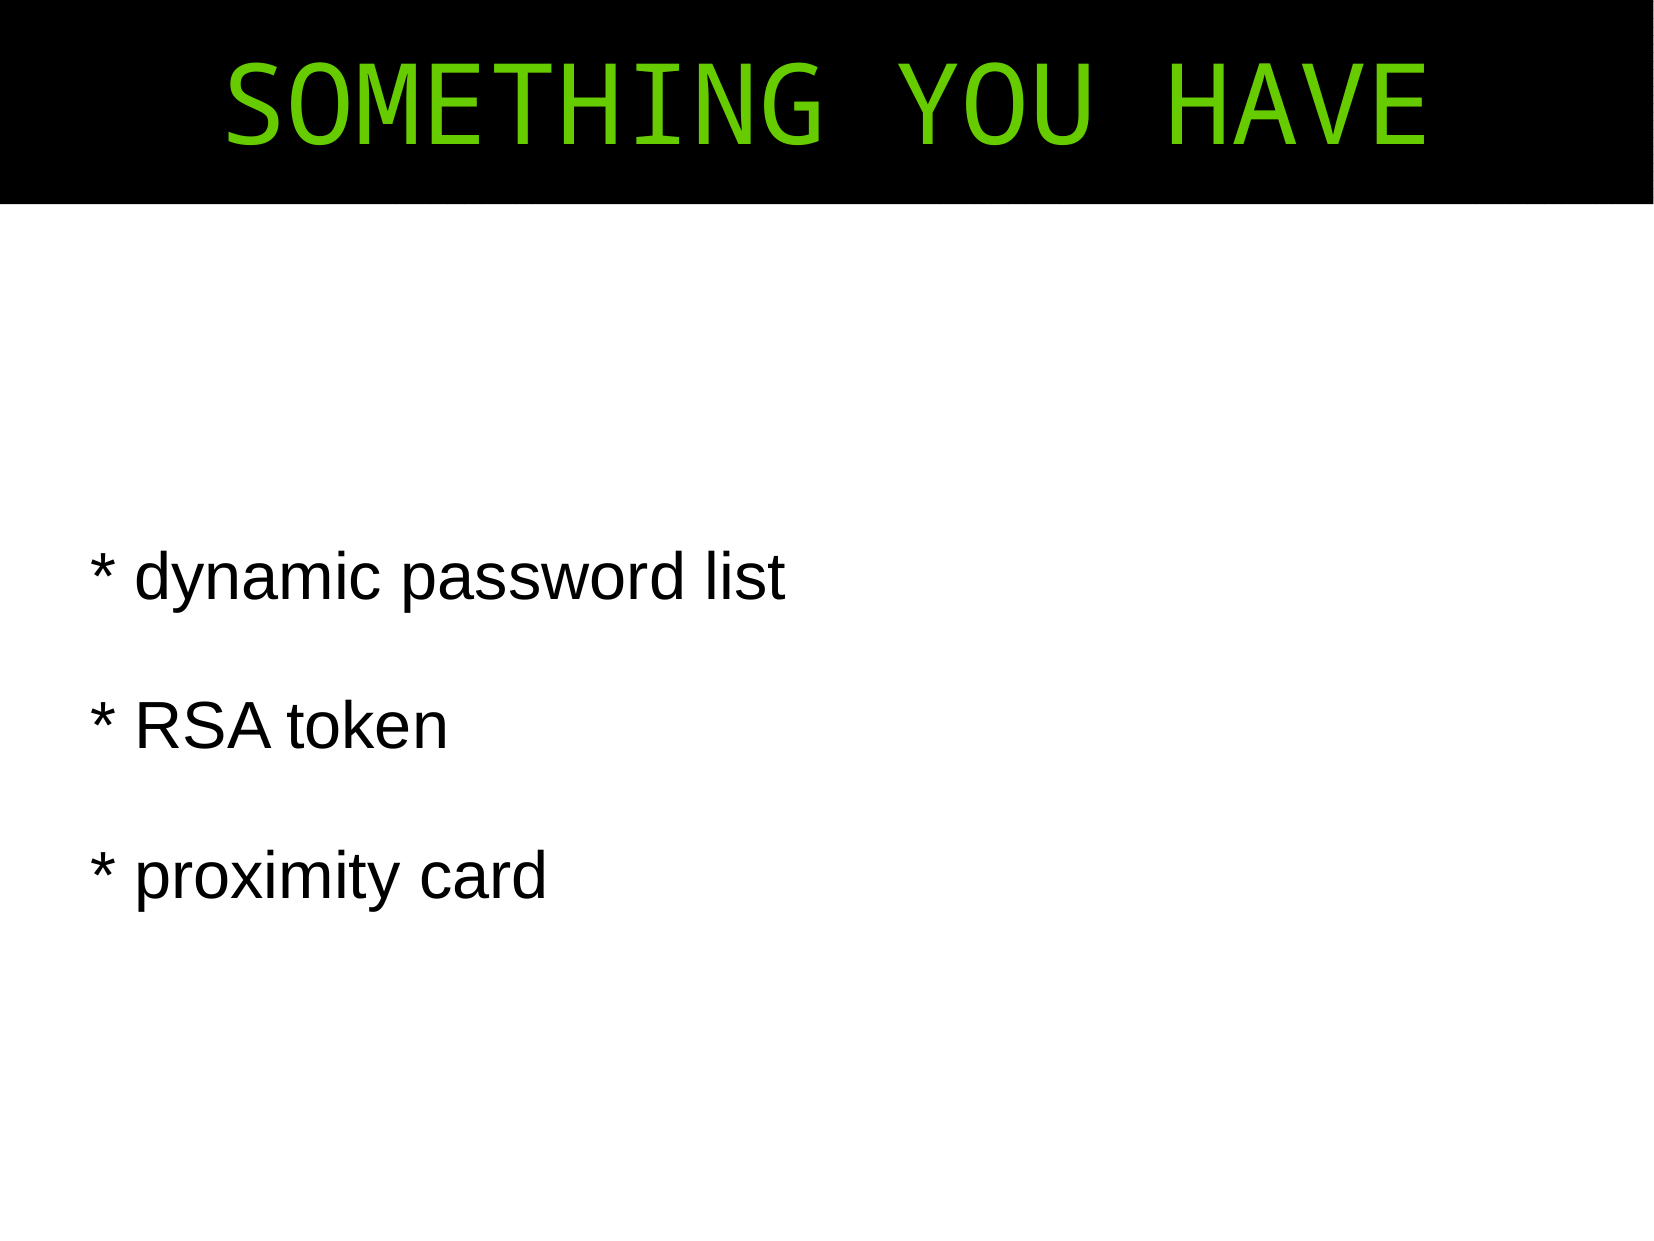

# SOMETHING YOU HAVE
* dynamic password list
* RSA token
* proximity card